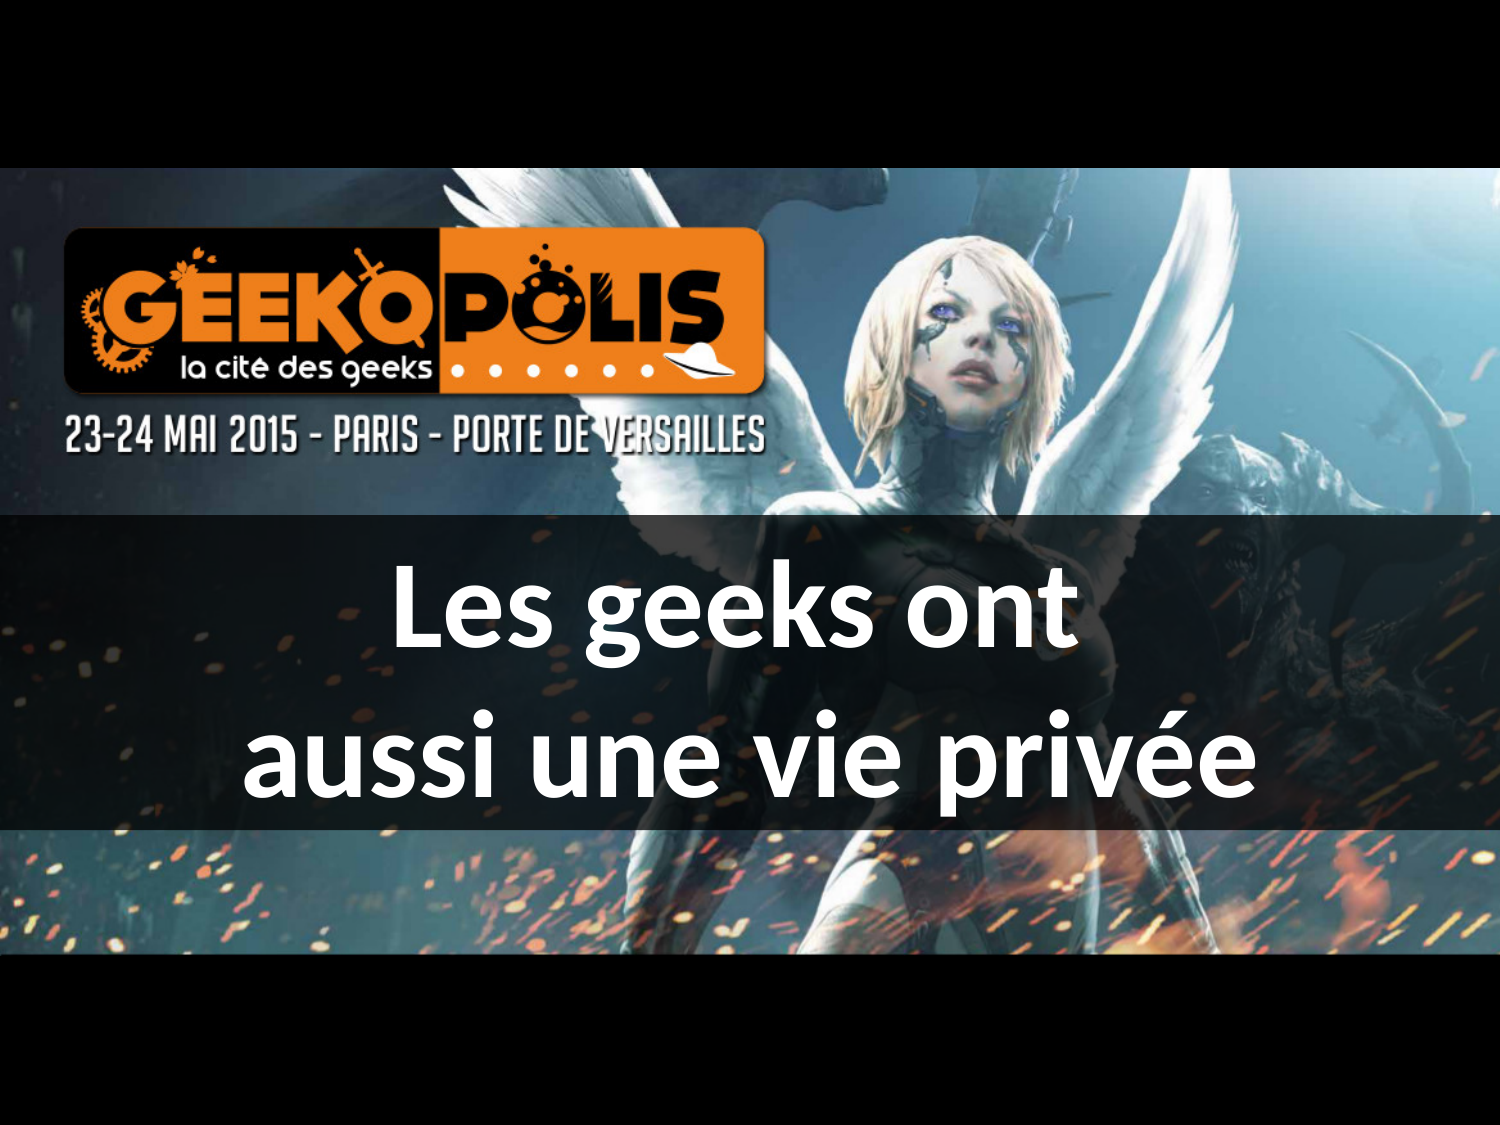

Les geeks ont
aussi une vie privée